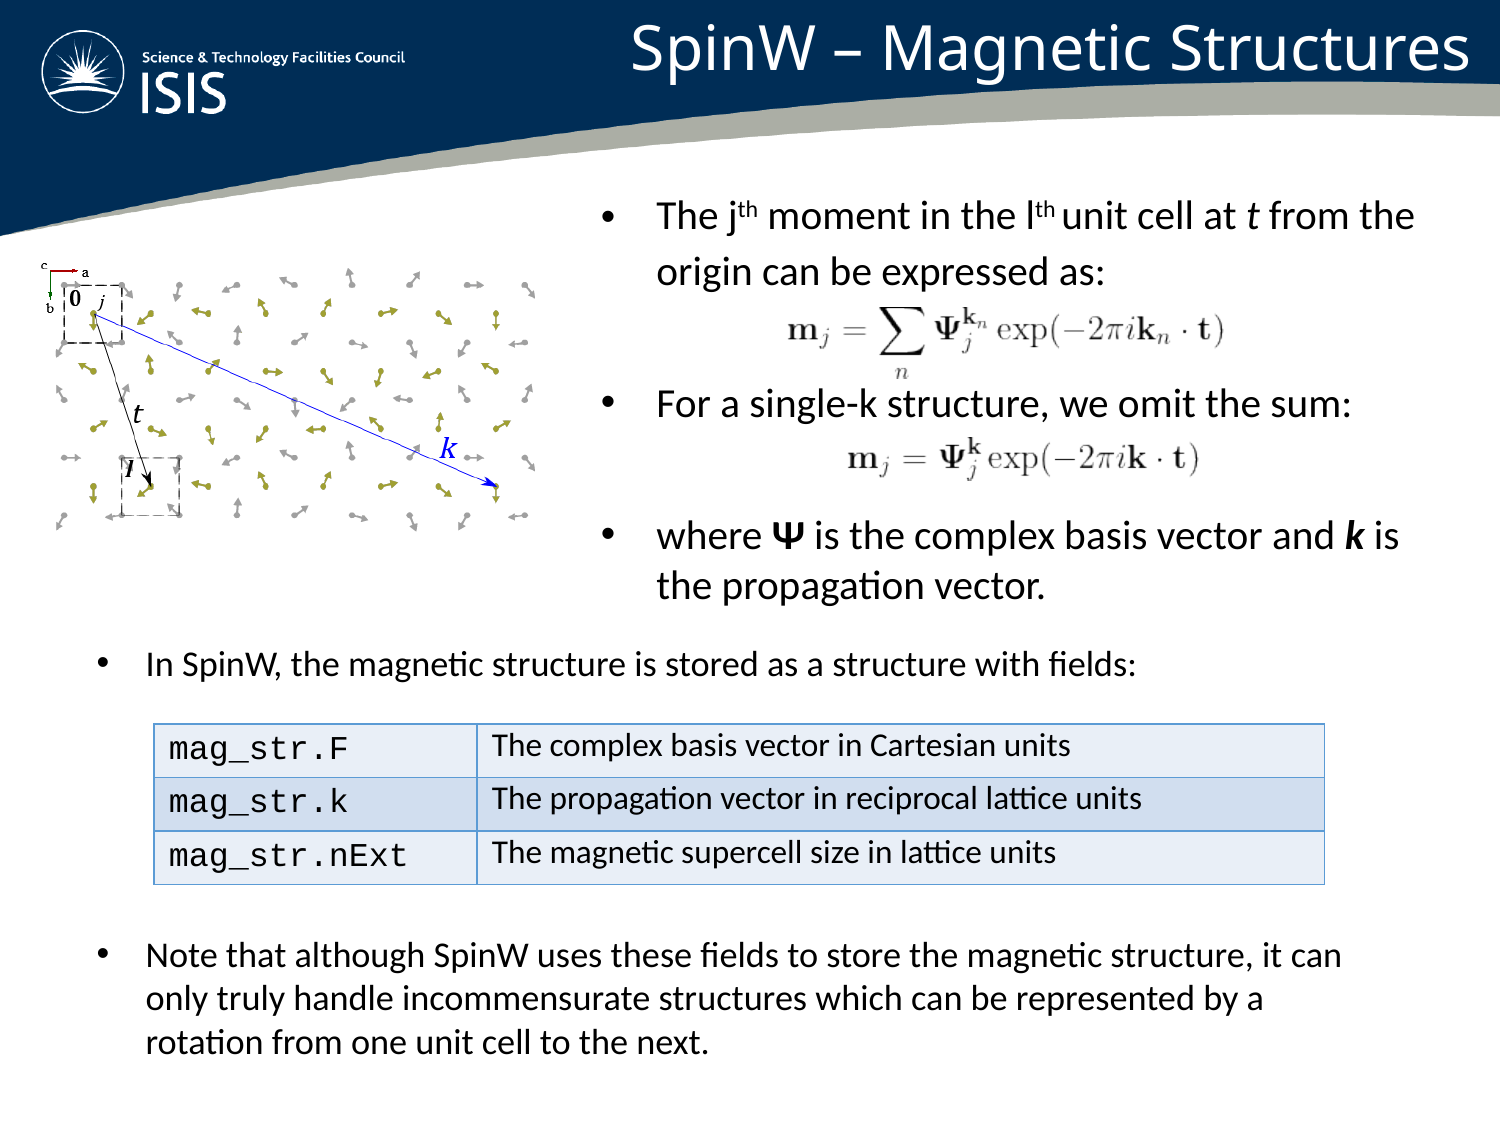

SpinW – Magnetic Structures
# The jth moment in the lth unit cell at t from the origin can be expressed as:
For a single-k structure, we omit the sum:
where Ψ is the complex basis vector and k is the propagation vector.
In SpinW, the magnetic structure is stored as a structure with fields:
Note that although SpinW uses these fields to store the magnetic structure, it can only truly handle incommensurate structures which can be represented by a rotation from one unit cell to the next.
| mag\_str.F | The complex basis vector in Cartesian units |
| --- | --- |
| mag\_str.k | The propagation vector in reciprocal lattice units |
| mag\_str.nExt | The magnetic supercell size in lattice units |